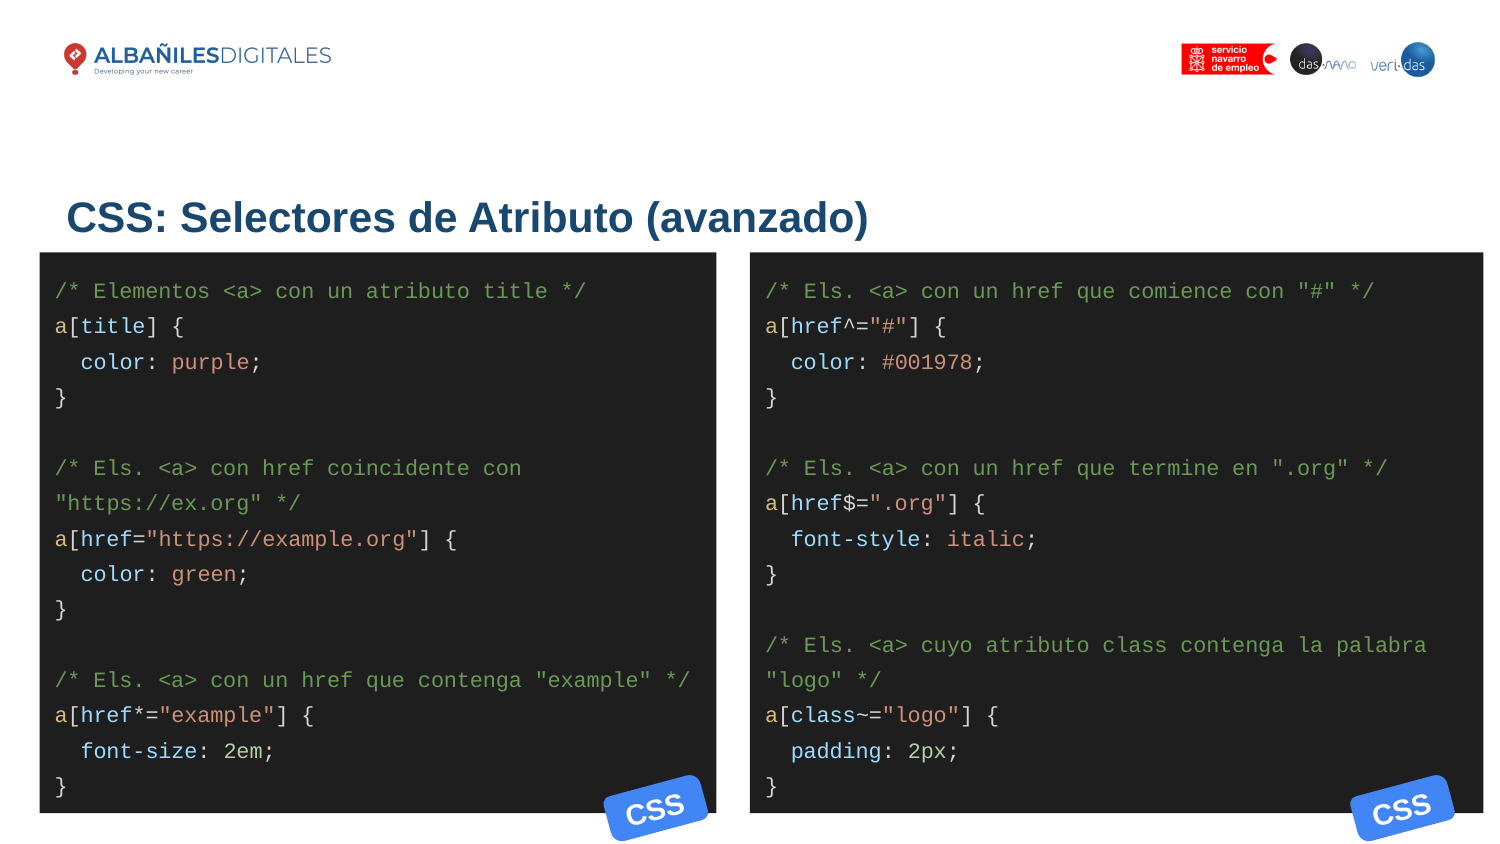

CSS: Selectores de Atributo (avanzado)
/* Elementos <a> con un atributo title */
a[title] {
 color: purple;
}
/* Els. <a> con href coincidente con "https://ex.org" */
a[href="https://example.org"] {
 color: green;
}
/* Els. <a> con un href que contenga "example" */
a[href*="example"] {
 font-size: 2em;
}
/* Els. <a> con un href que comience con "#" */
a[href^="#"] {
 color: #001978;
}
/* Els. <a> con un href que termine en ".org" */
a[href$=".org"] {
 font-style: italic;
}
/* Els. <a> cuyo atributo class contenga la palabra "logo" */
a[class~="logo"] {
 padding: 2px;
}
CSS
CSS